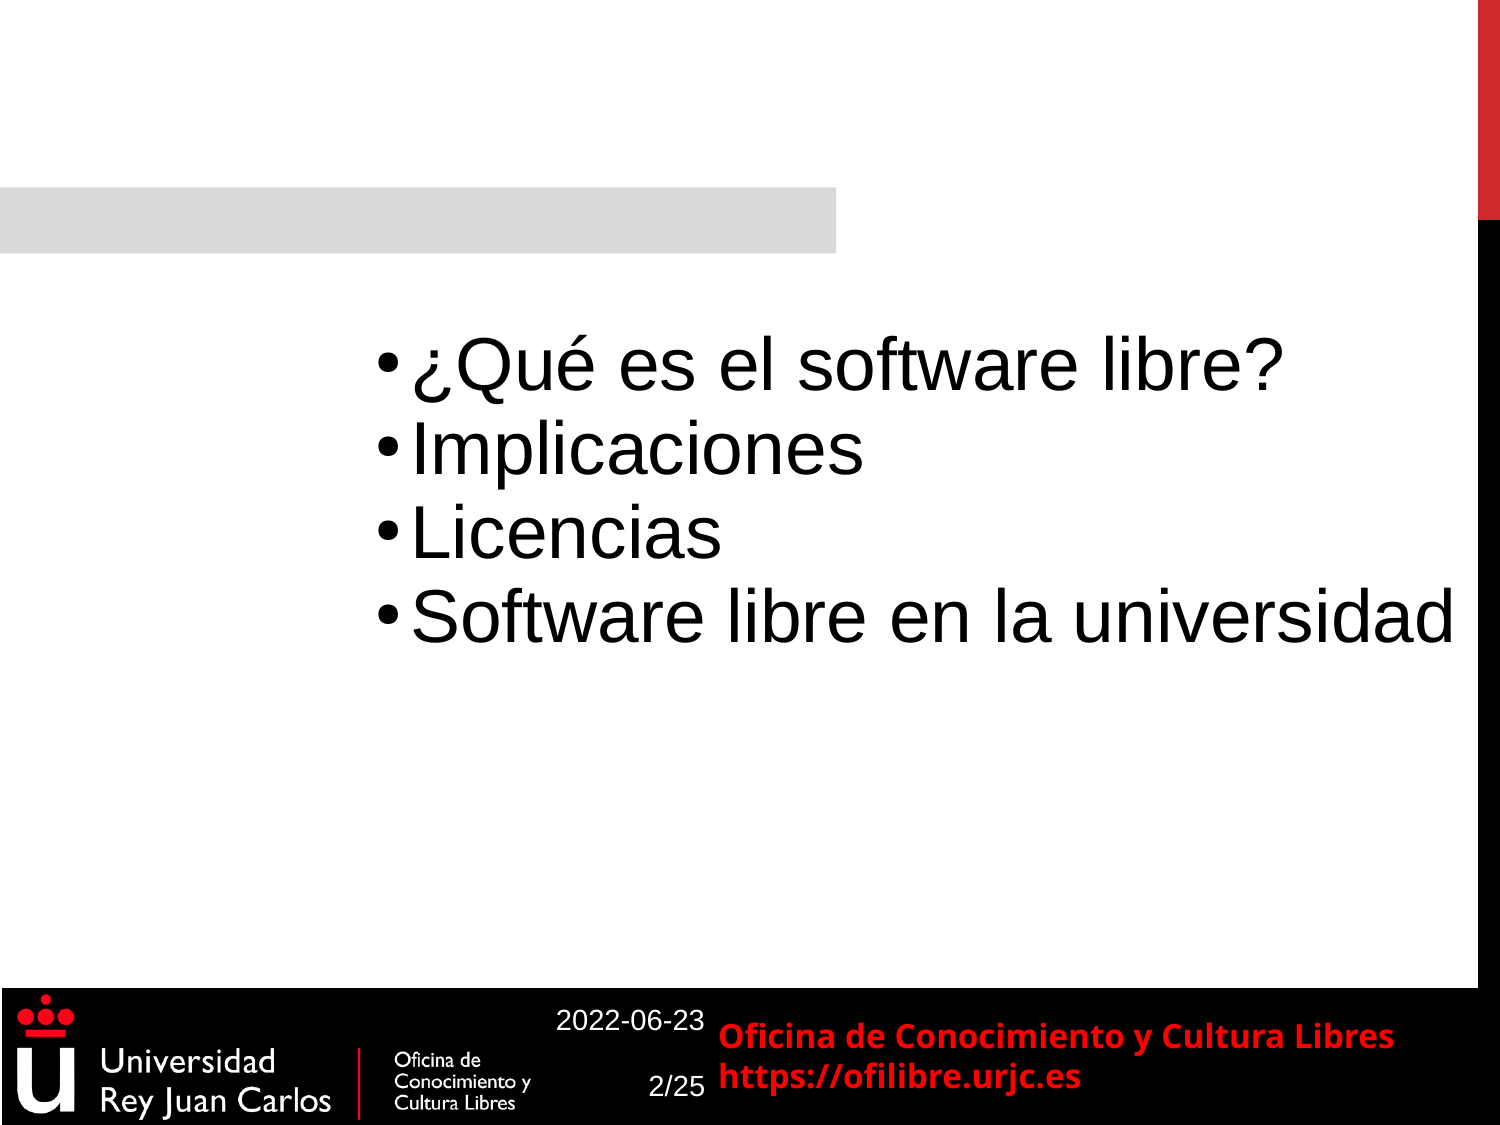

#
¿Qué es el software libre?
Implicaciones
Licencias
Software libre en la universidad